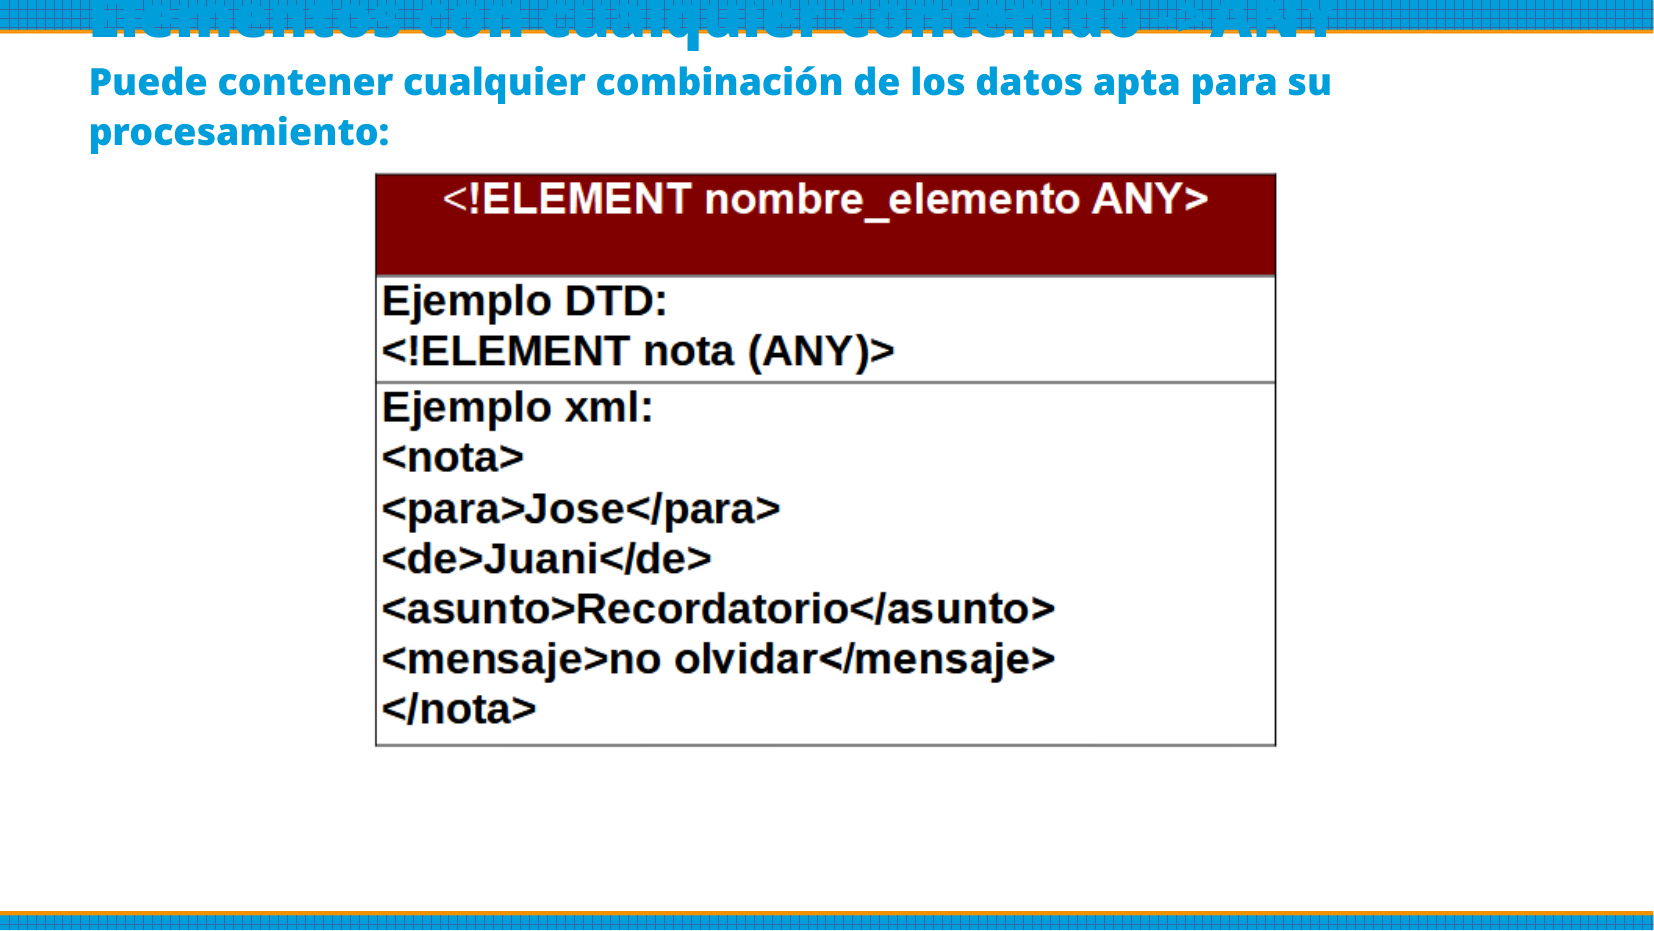

# Elementos con cualquier contenido ->ANY
Puede contener cualquier combinación de los datos apta para su procesamiento: